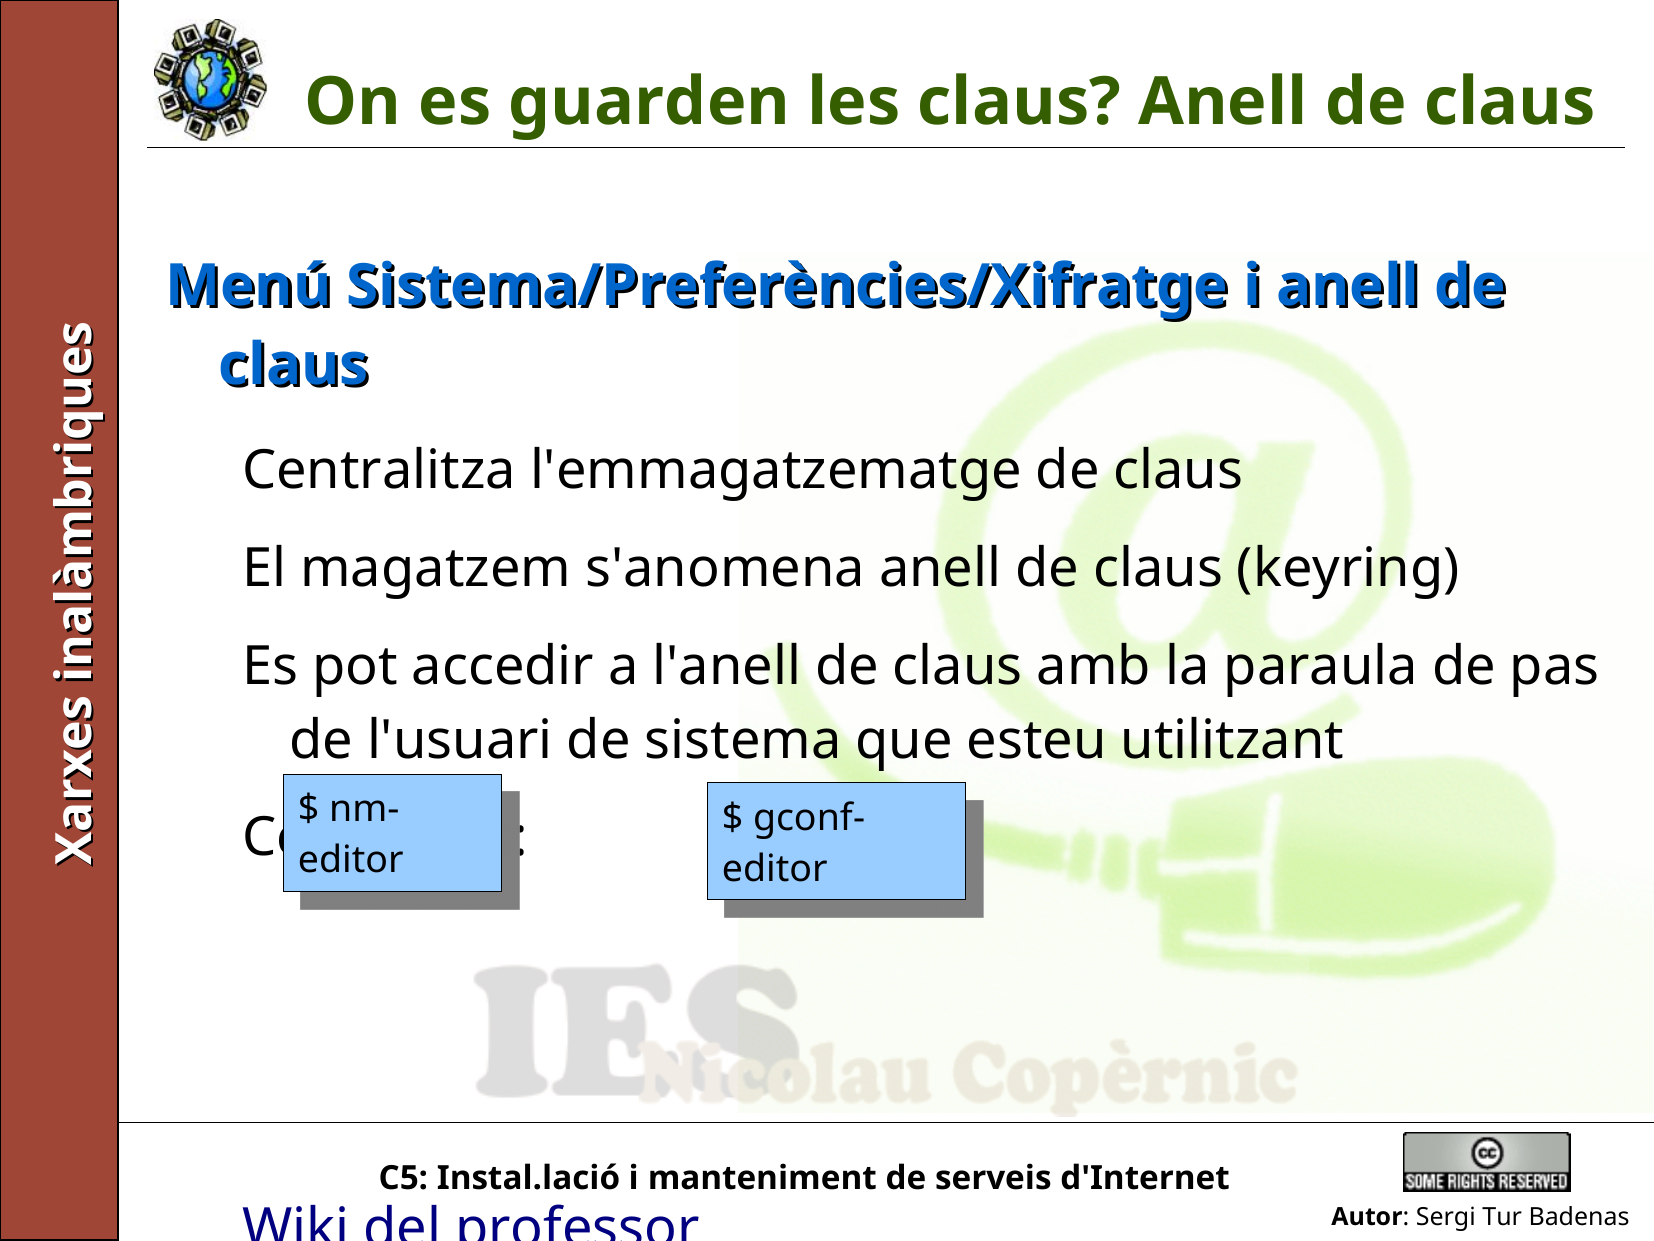

# On es guarden les claus? Anell de claus
Menú Sistema/Preferències/Xifratge i anell de claus
Centralitza l'emmagatzematge de claus
El magatzem s'anomena anell de claus (keyring)
Es pot accedir a l'anell de claus amb la paraula de pas de l'usuari de sistema que esteu utilitzant
Comandes:
Wiki del professor
$ nm-editor
$ gconf-editor